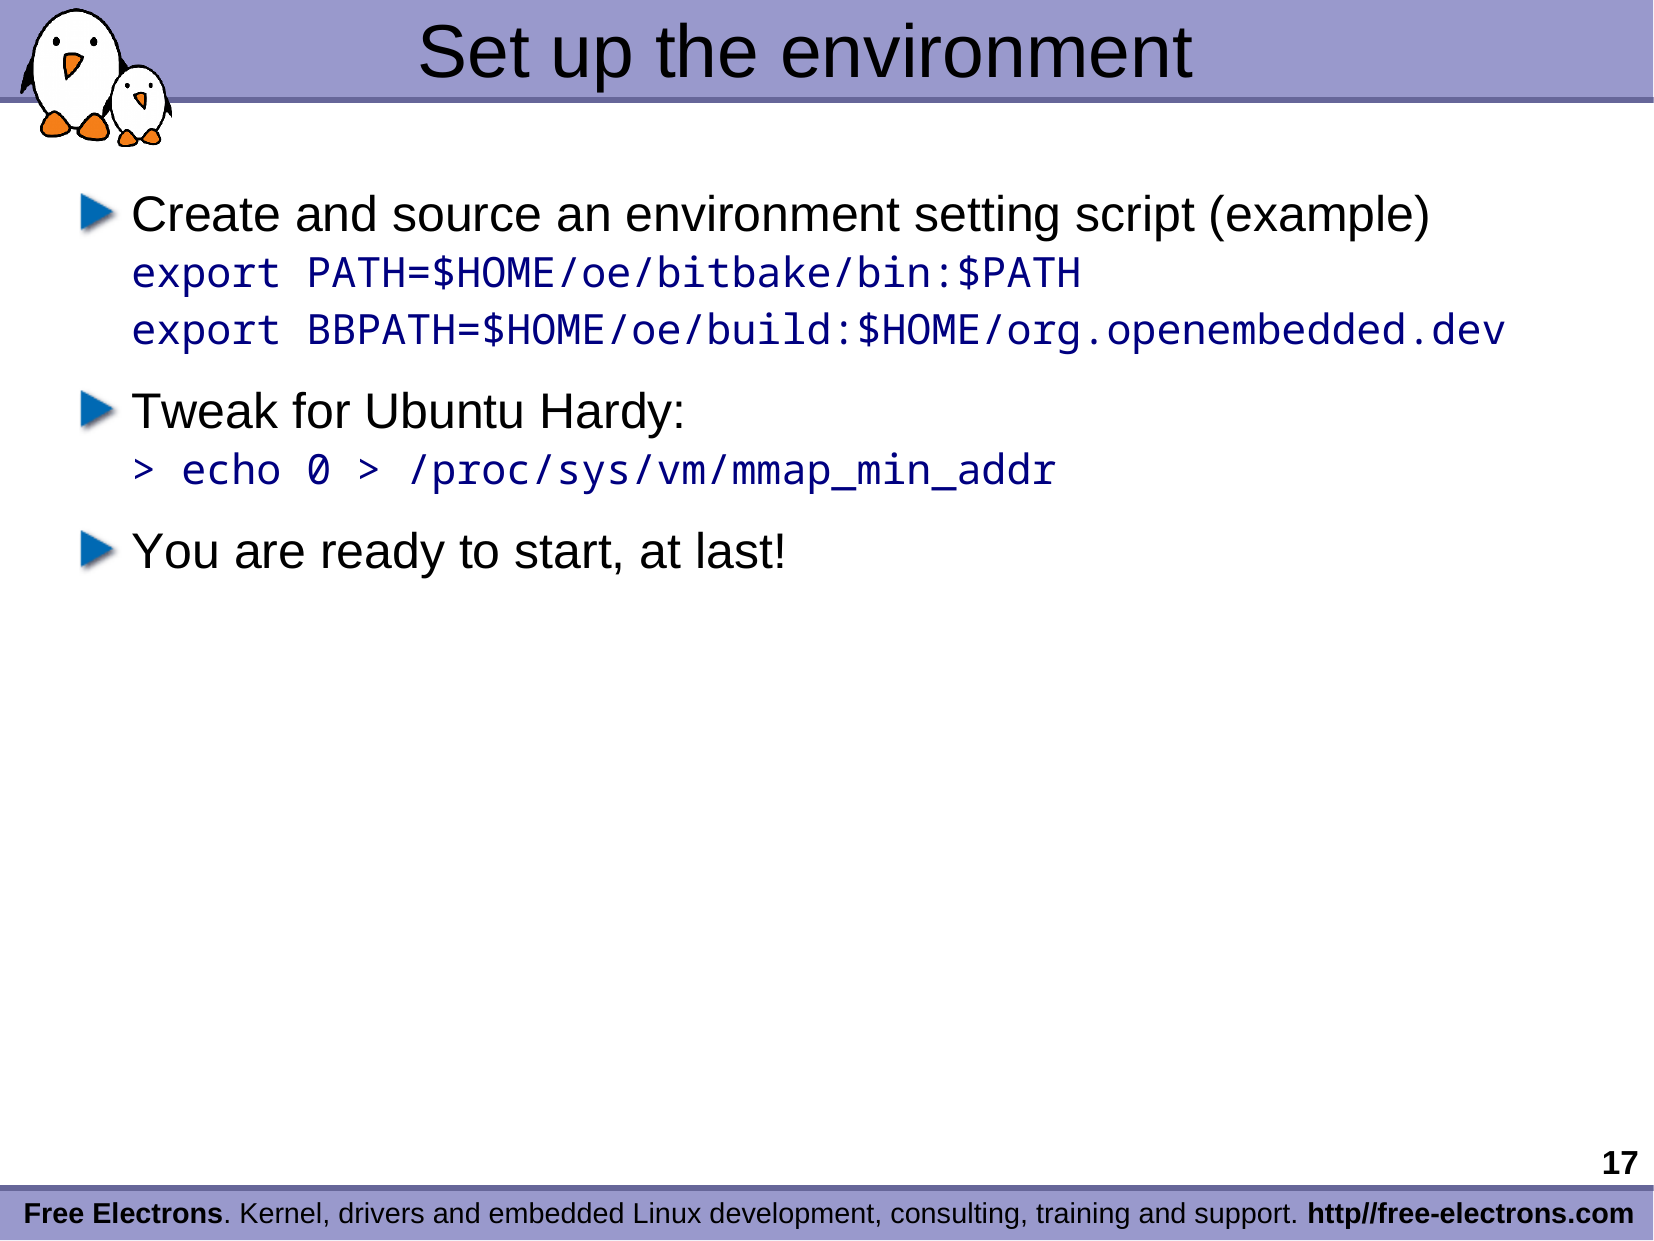

# Set up the environment
Create and source an environment setting script (example)
export PATH=$HOME/oe/bitbake/bin:$PATH
export BBPATH=$HOME/oe/build:$HOME/org.openembedded.dev
Tweak for Ubuntu Hardy:
> echo 0 > /proc/sys/vm/mmap_min_addr
You are ready to start, at last!